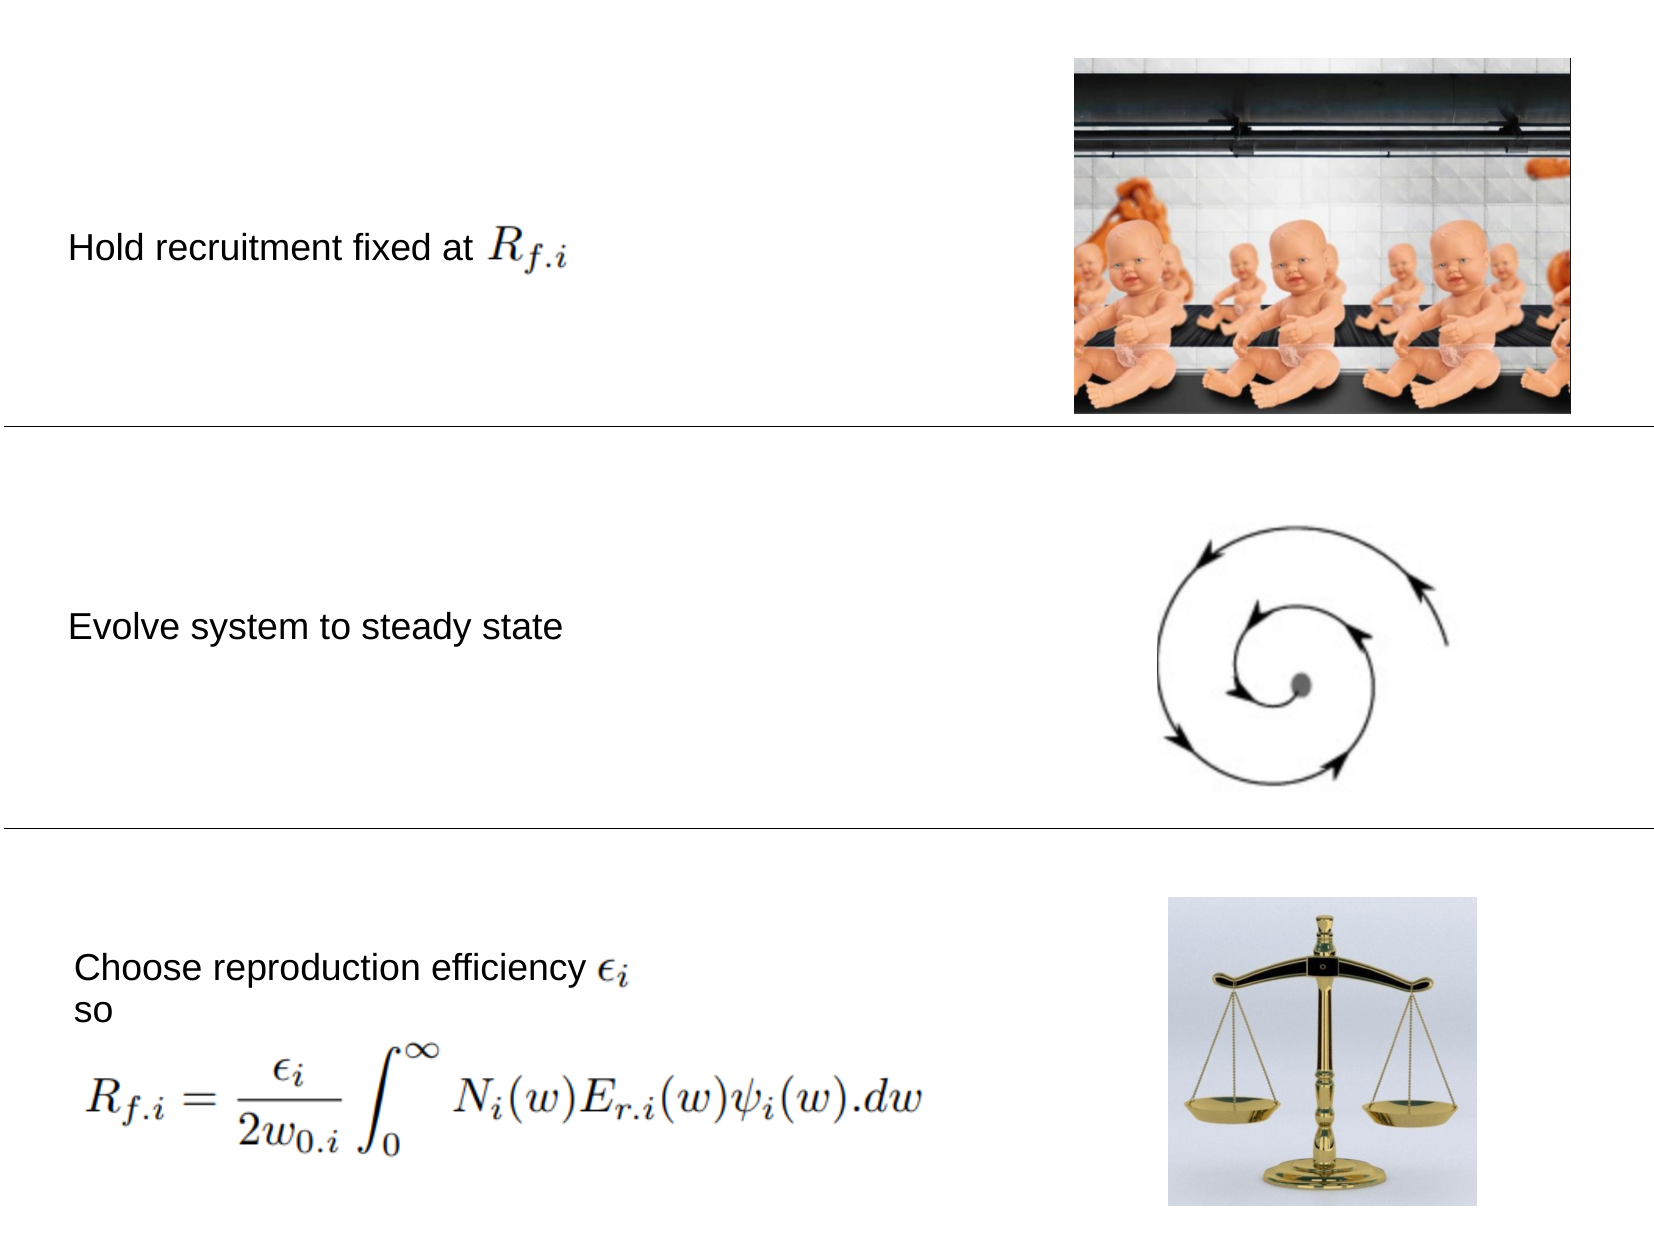

Hold recruitment fixed at
Evolve system to steady state
Choose reproduction efficiency
so